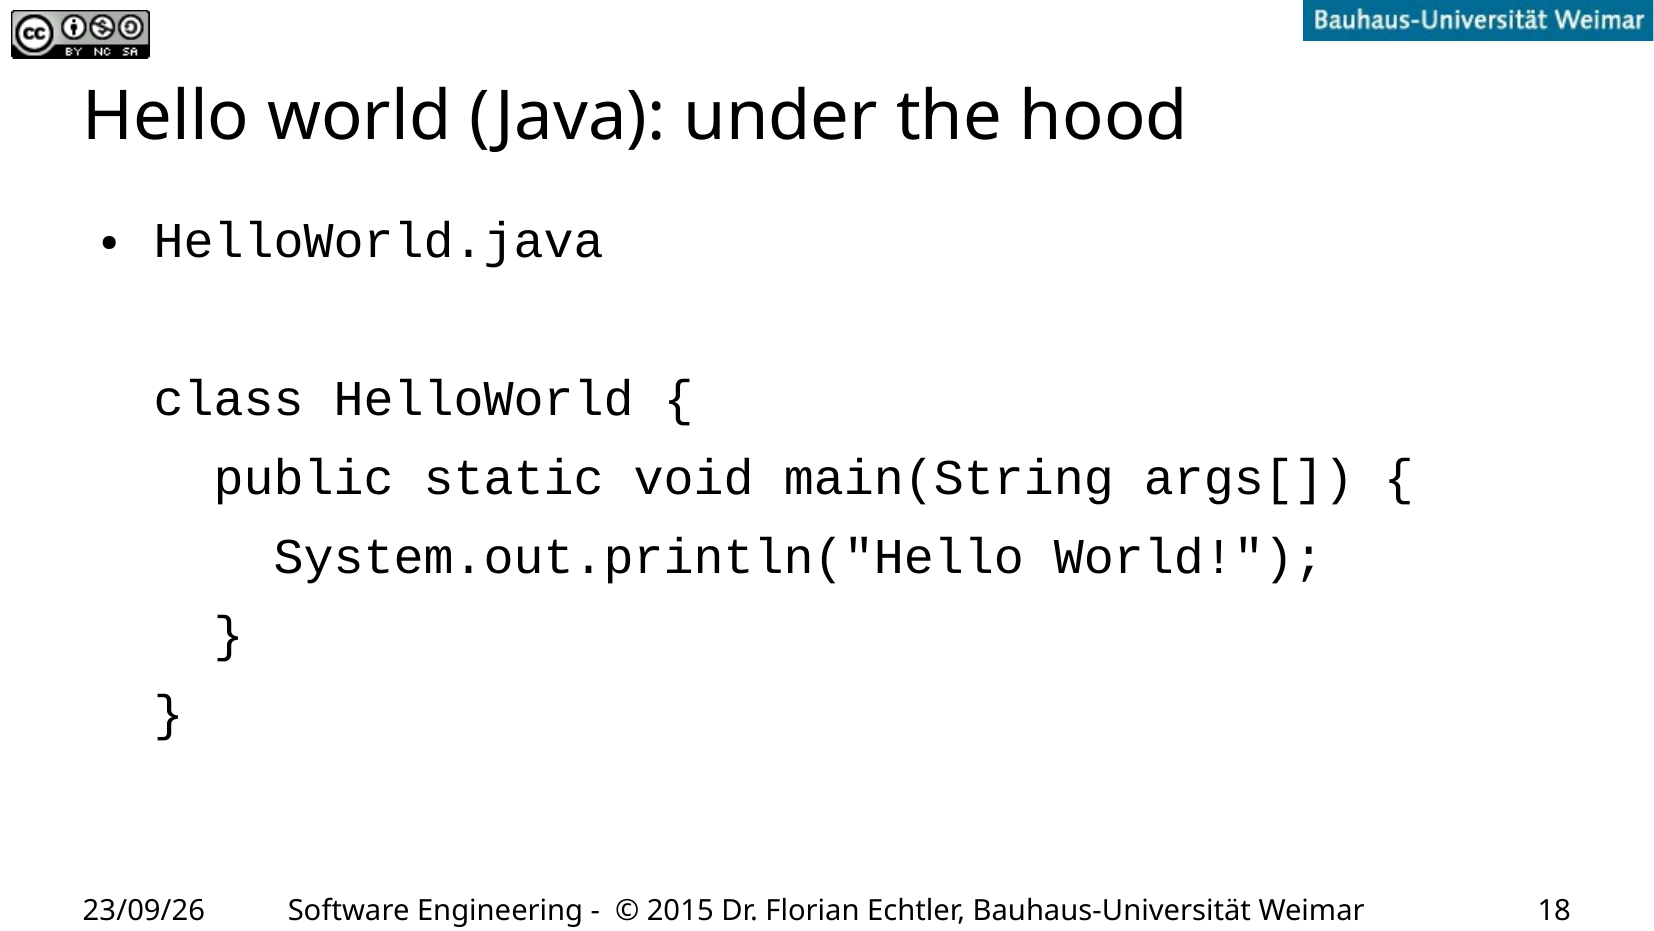

# Hello world (Java): under the hood
HelloWorld.java
class HelloWorld {
 public static void main(String args[]) {
 System.out.println("Hello World!");
 }
}
Software Engineering - © 2015 Dr. Florian Echtler, Bauhaus-Universität Weimar
18